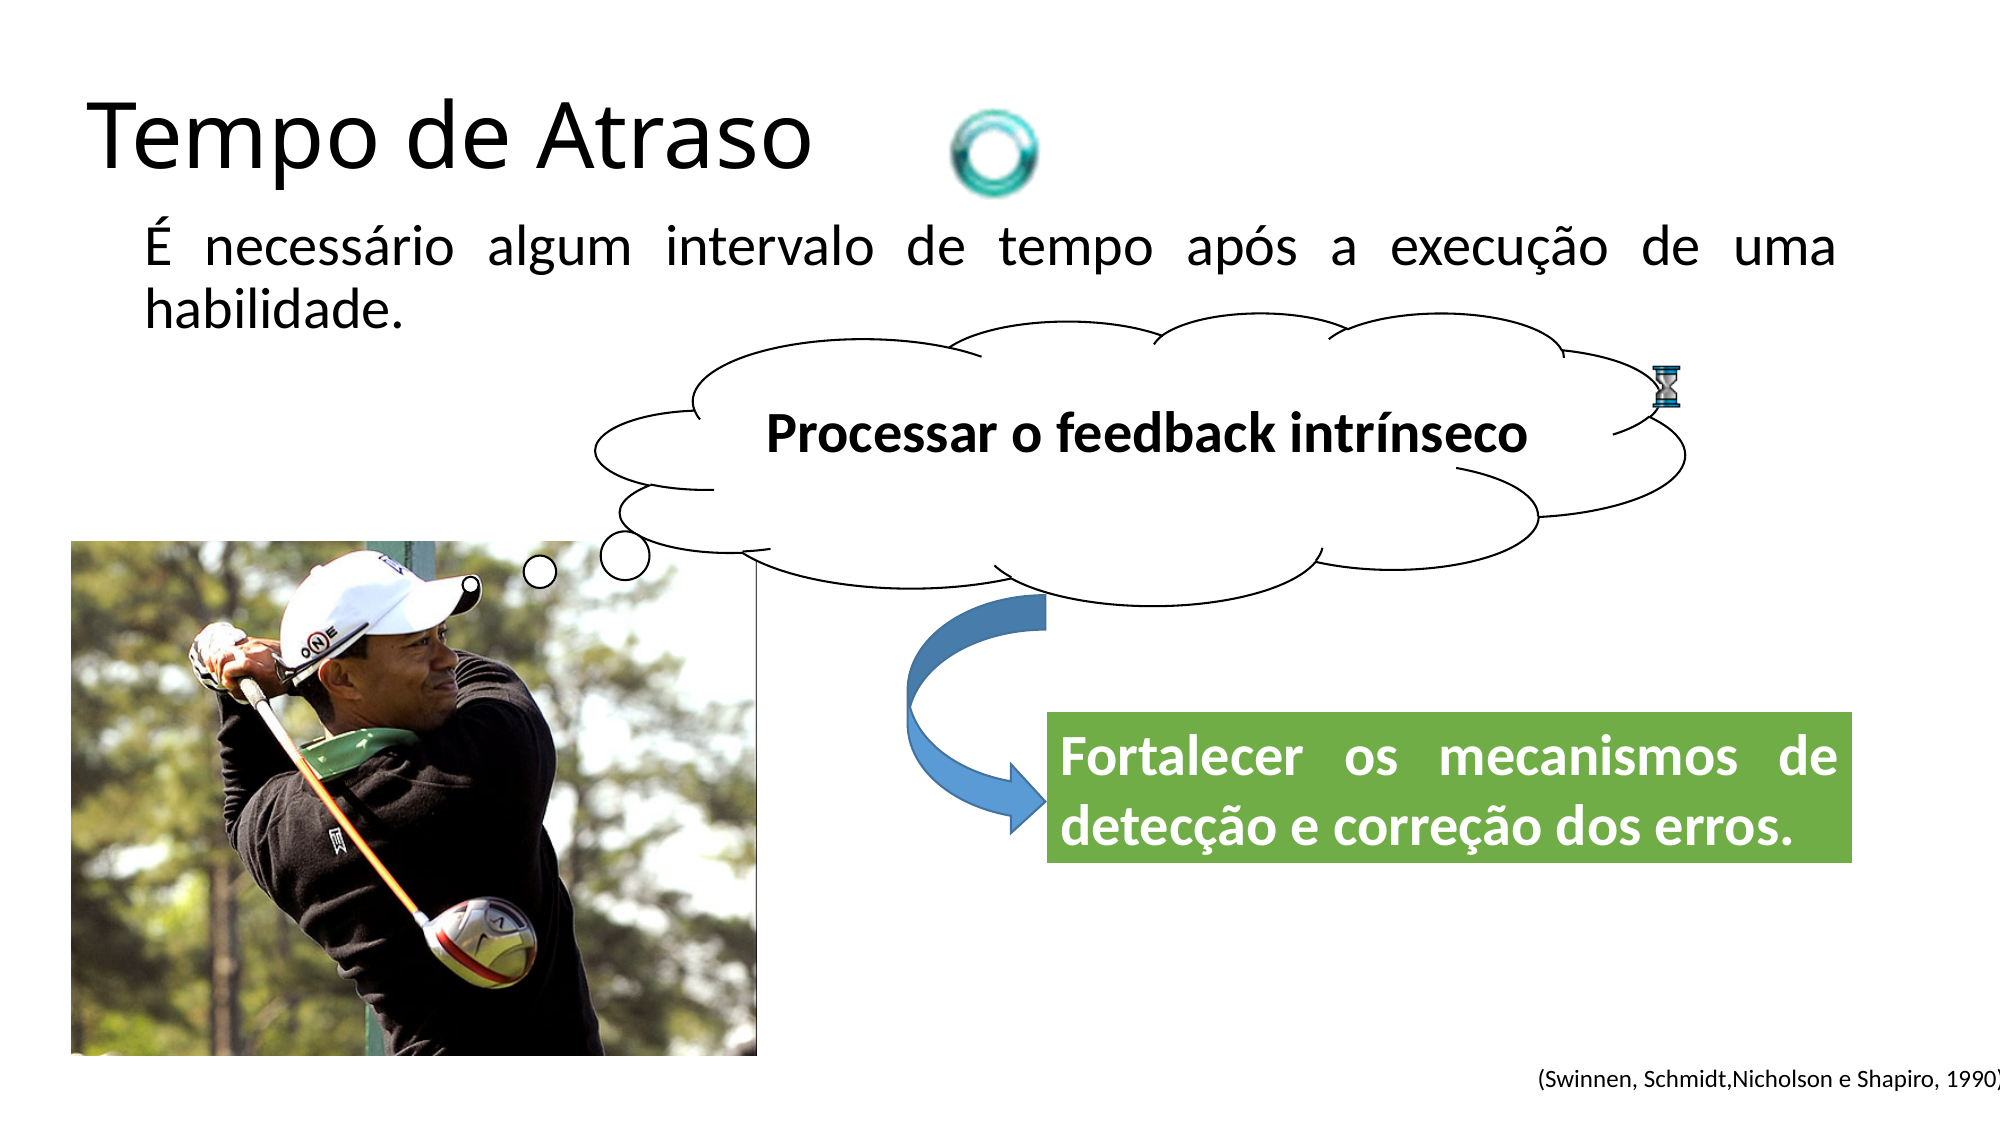

Tempo de Atraso
# É necessário algum intervalo de tempo após a execução de uma habilidade.
Processar o feedback intrínseco
Fortalecer os mecanismos de detecção e correção dos erros.
(Swinnen, Schmidt,Nicholson e Shapiro, 1990)